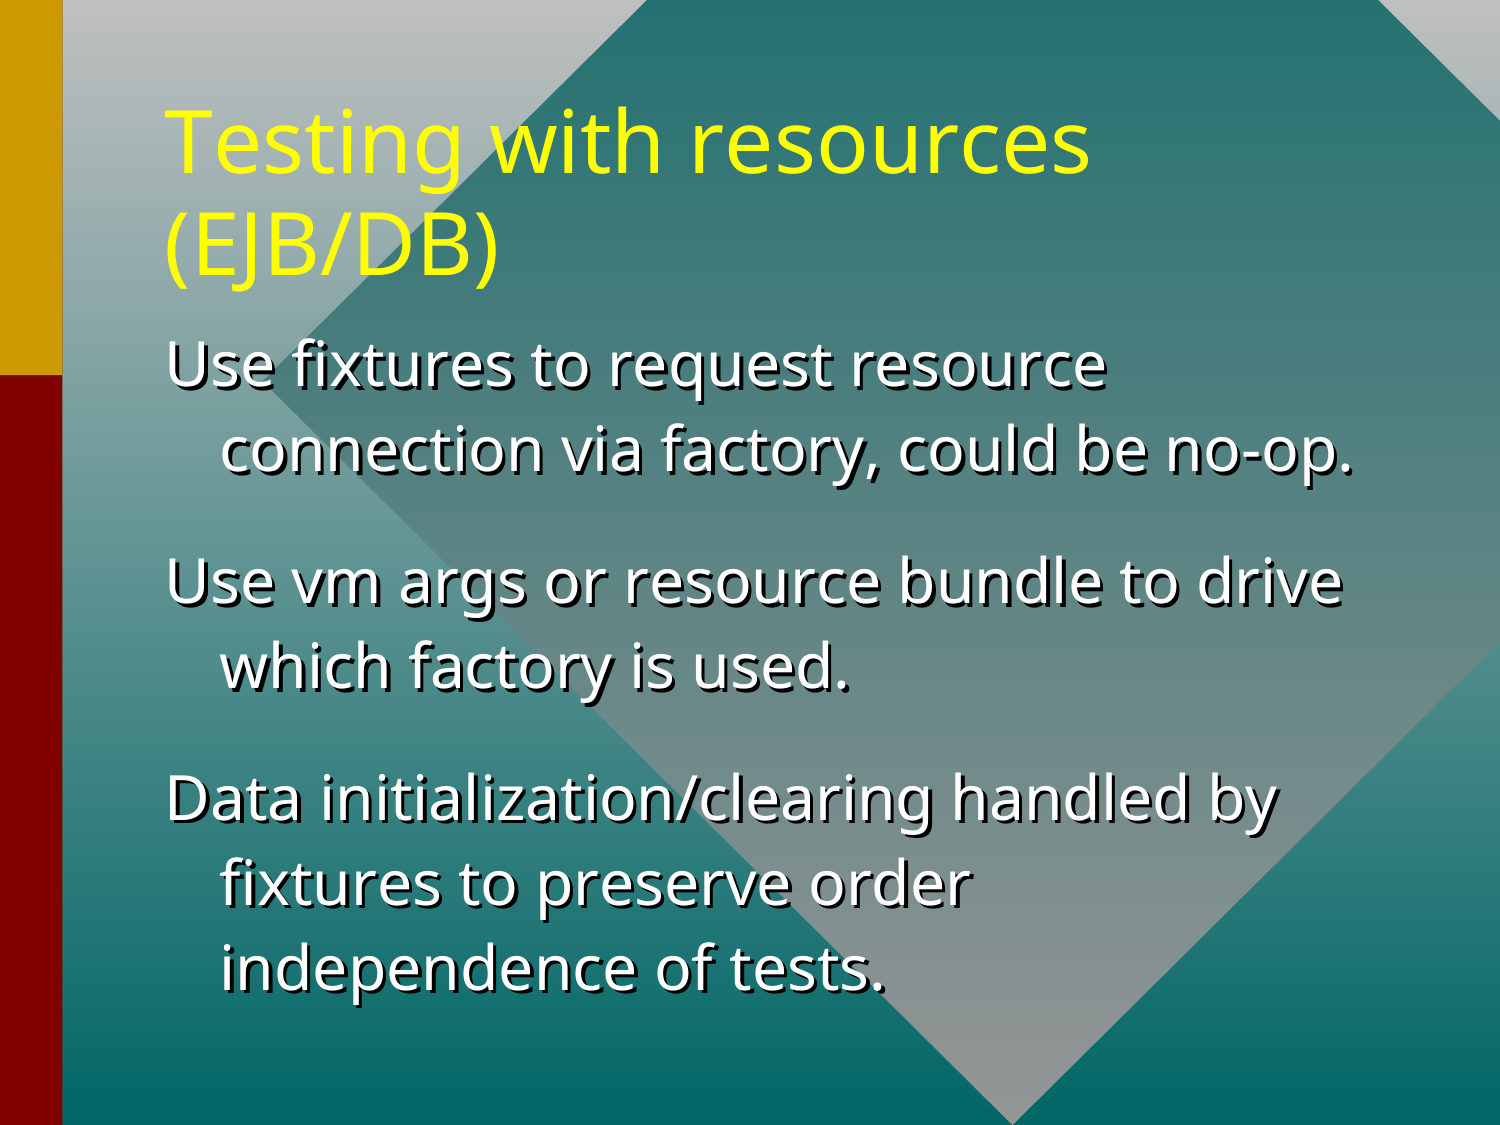

# Testing with resources (EJB/DB)
Use fixtures to request resource connection via factory, could be no-op.
Use vm args or resource bundle to drive which factory is used.
Data initialization/clearing handled by fixtures to preserve order independence of tests.